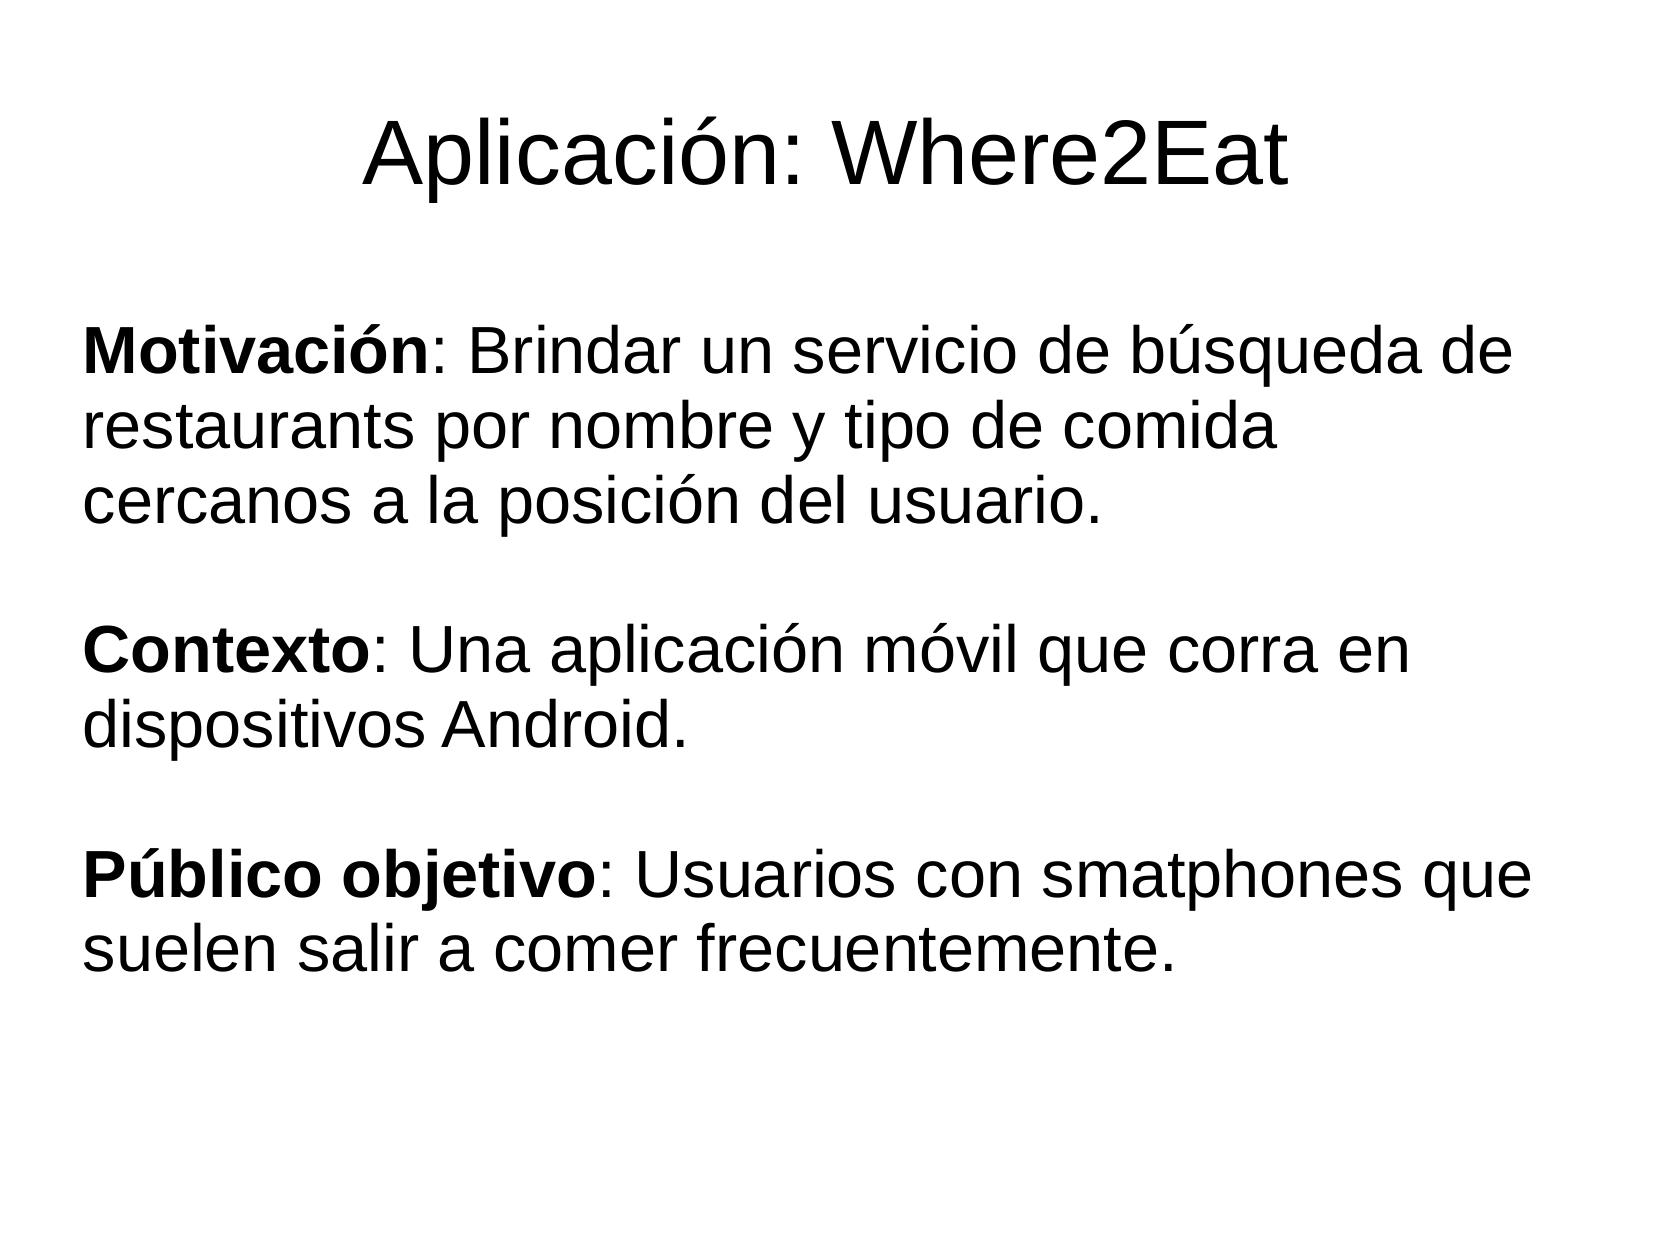

# Aplicación: Where2Eat
Motivación: Brindar un servicio de búsqueda de restaurants por nombre y tipo de comida cercanos a la posición del usuario.
Contexto: Una aplicación móvil que corra en dispositivos Android.
Público objetivo: Usuarios con smatphones que suelen salir a comer frecuentemente.